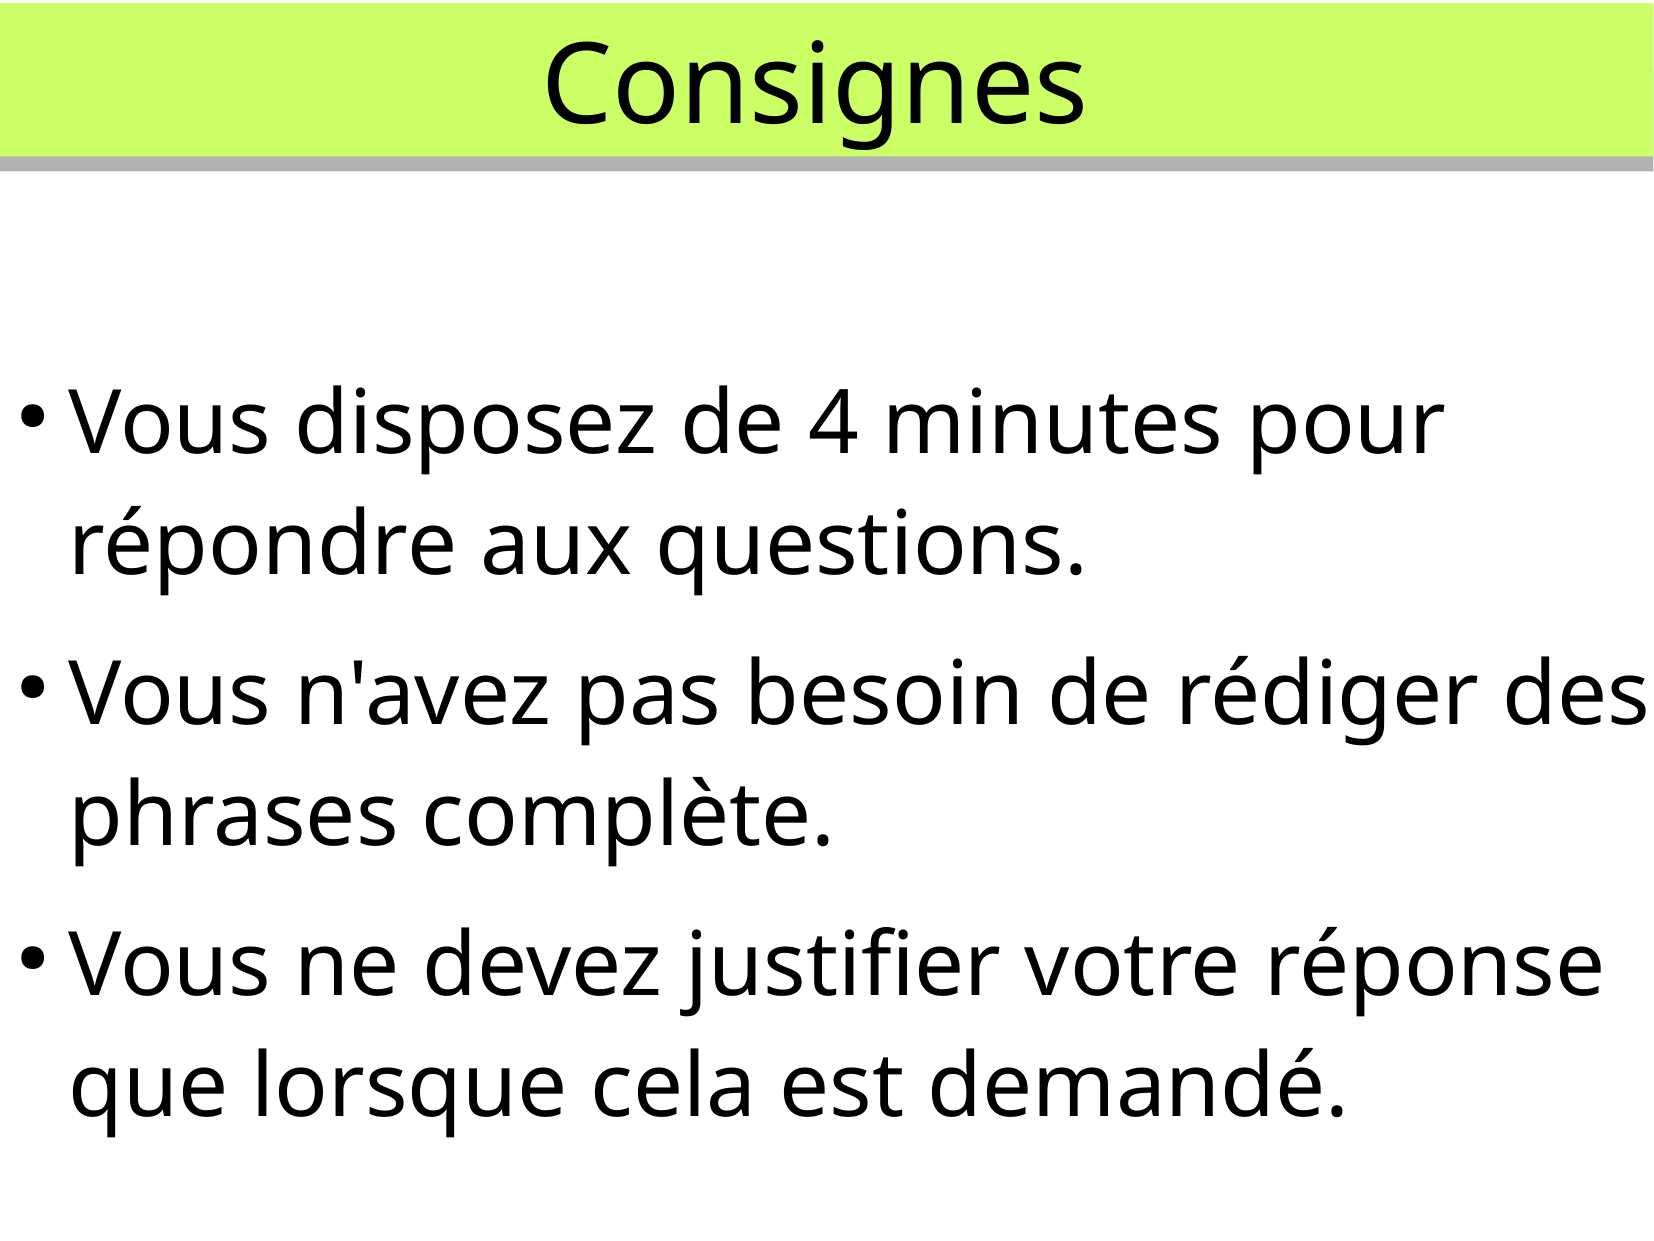

# Consignes
Vous disposez de 4 minutes pour répondre aux questions.
Vous n'avez pas besoin de rédiger des phrases complète.
Vous ne devez justifier votre réponse que lorsque cela est demandé.